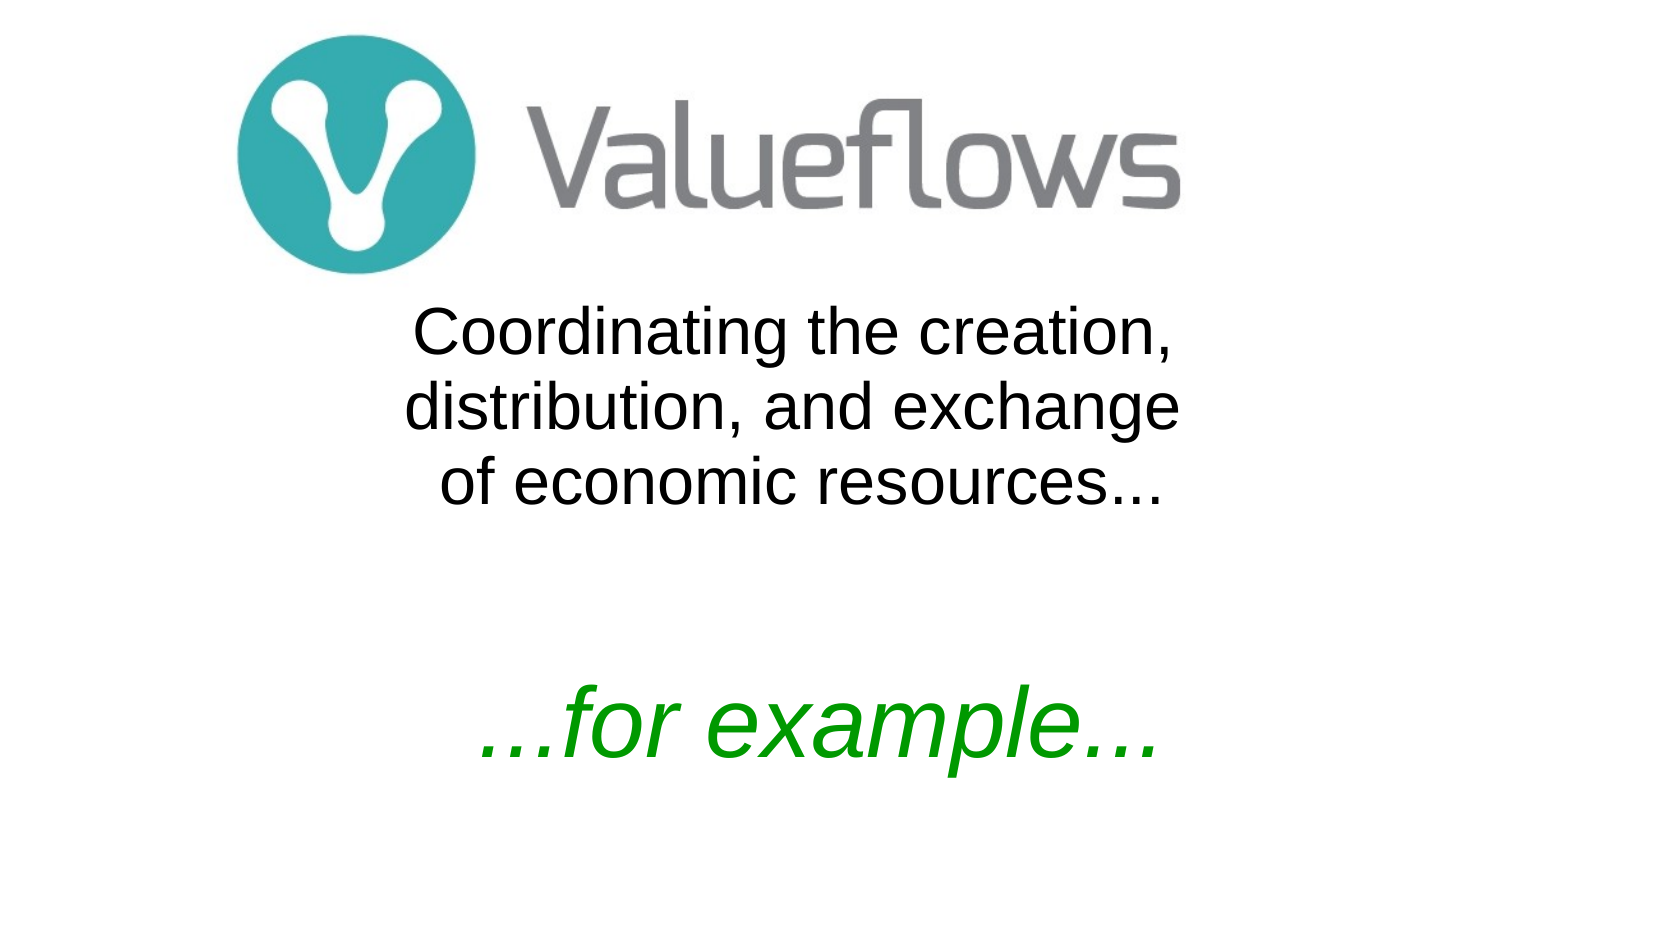

Coordinating the creation,
distribution, and exchange
of economic resources...
...for example...